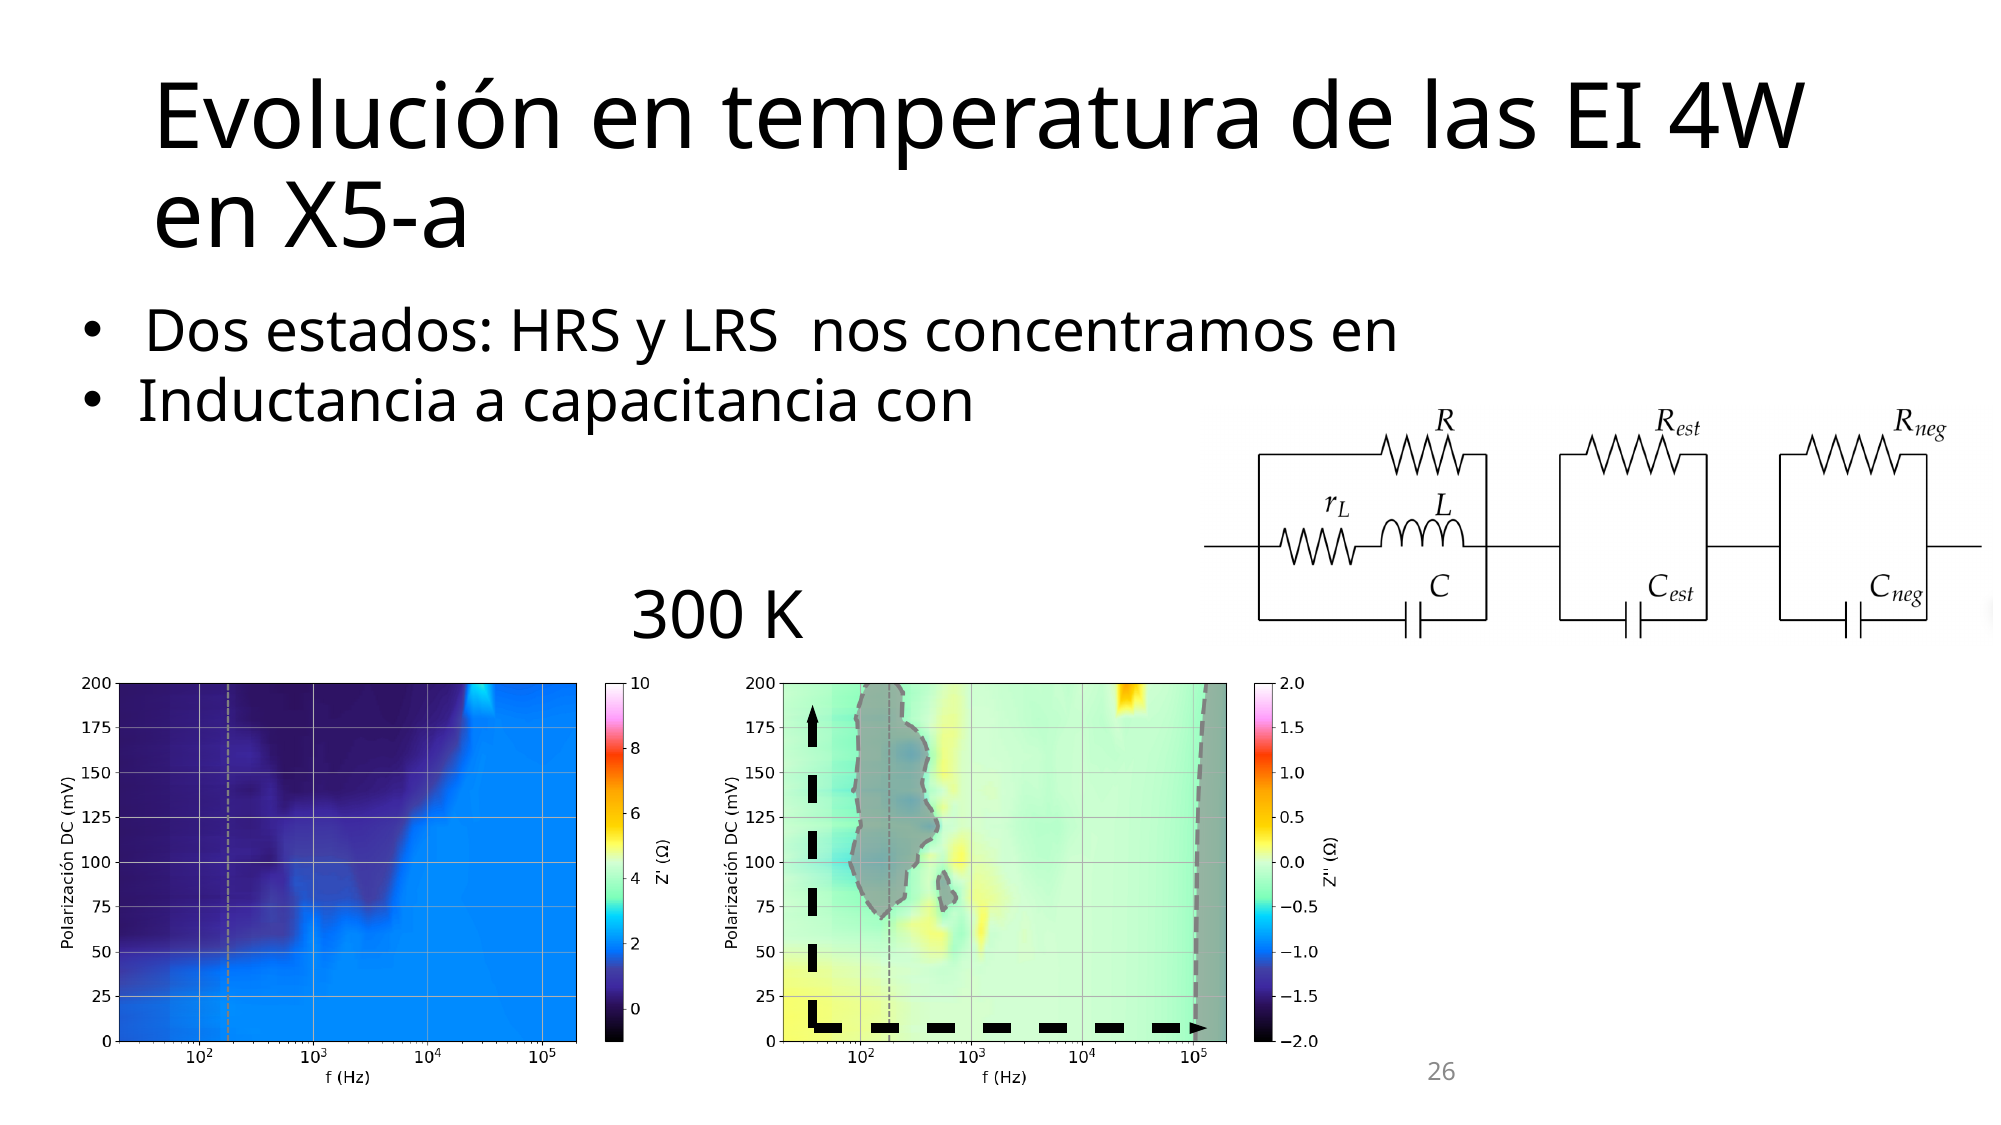

# Evolución en temperatura de las EI 4W en X5-a
 Dos estados: HRS y LRS nos concentramos en
Inductancia a capacitancia con
300 K